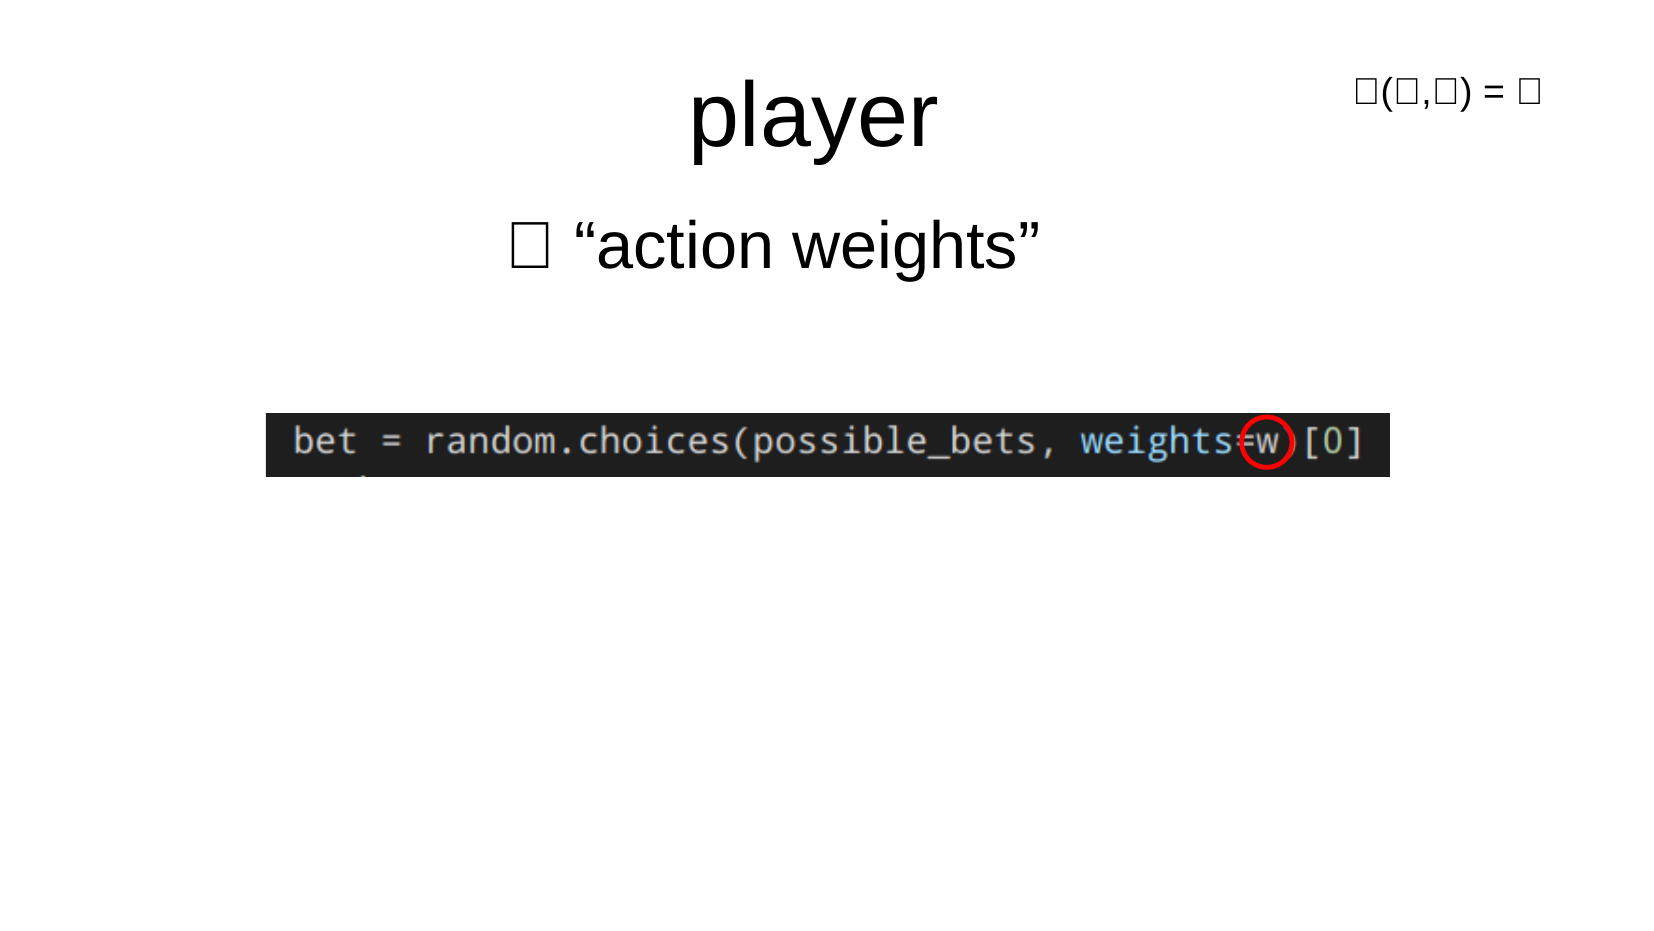

player
👀(🧠,🌳) = 💪
# 💪 “action weights”